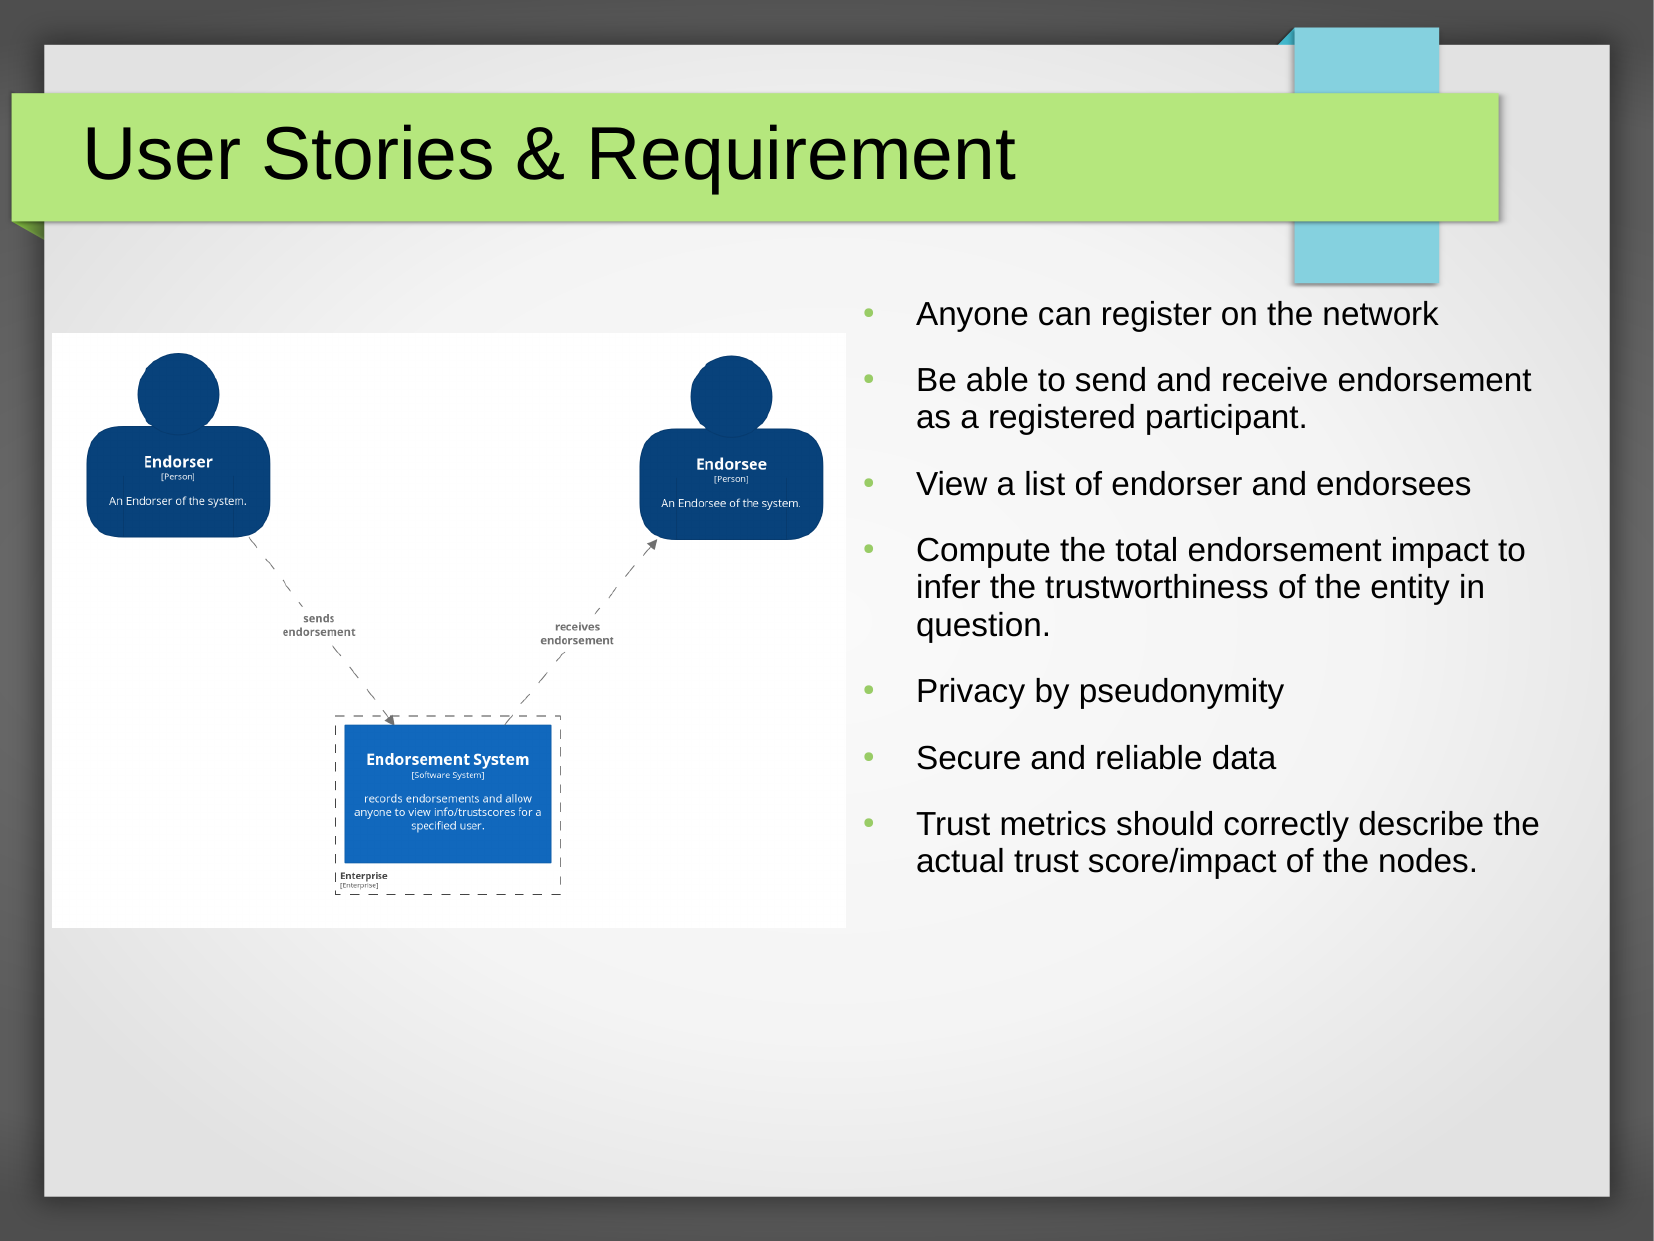

# User Stories & Requirement
Anyone can register on the network
Be able to send and receive endorsement as a registered participant.
View a list of endorser and endorsees
Compute the total endorsement impact to infer the trustworthiness of the entity in question.
Privacy by pseudonymity
Secure and reliable data
Trust metrics should correctly describe the actual trust score/impact of the nodes.